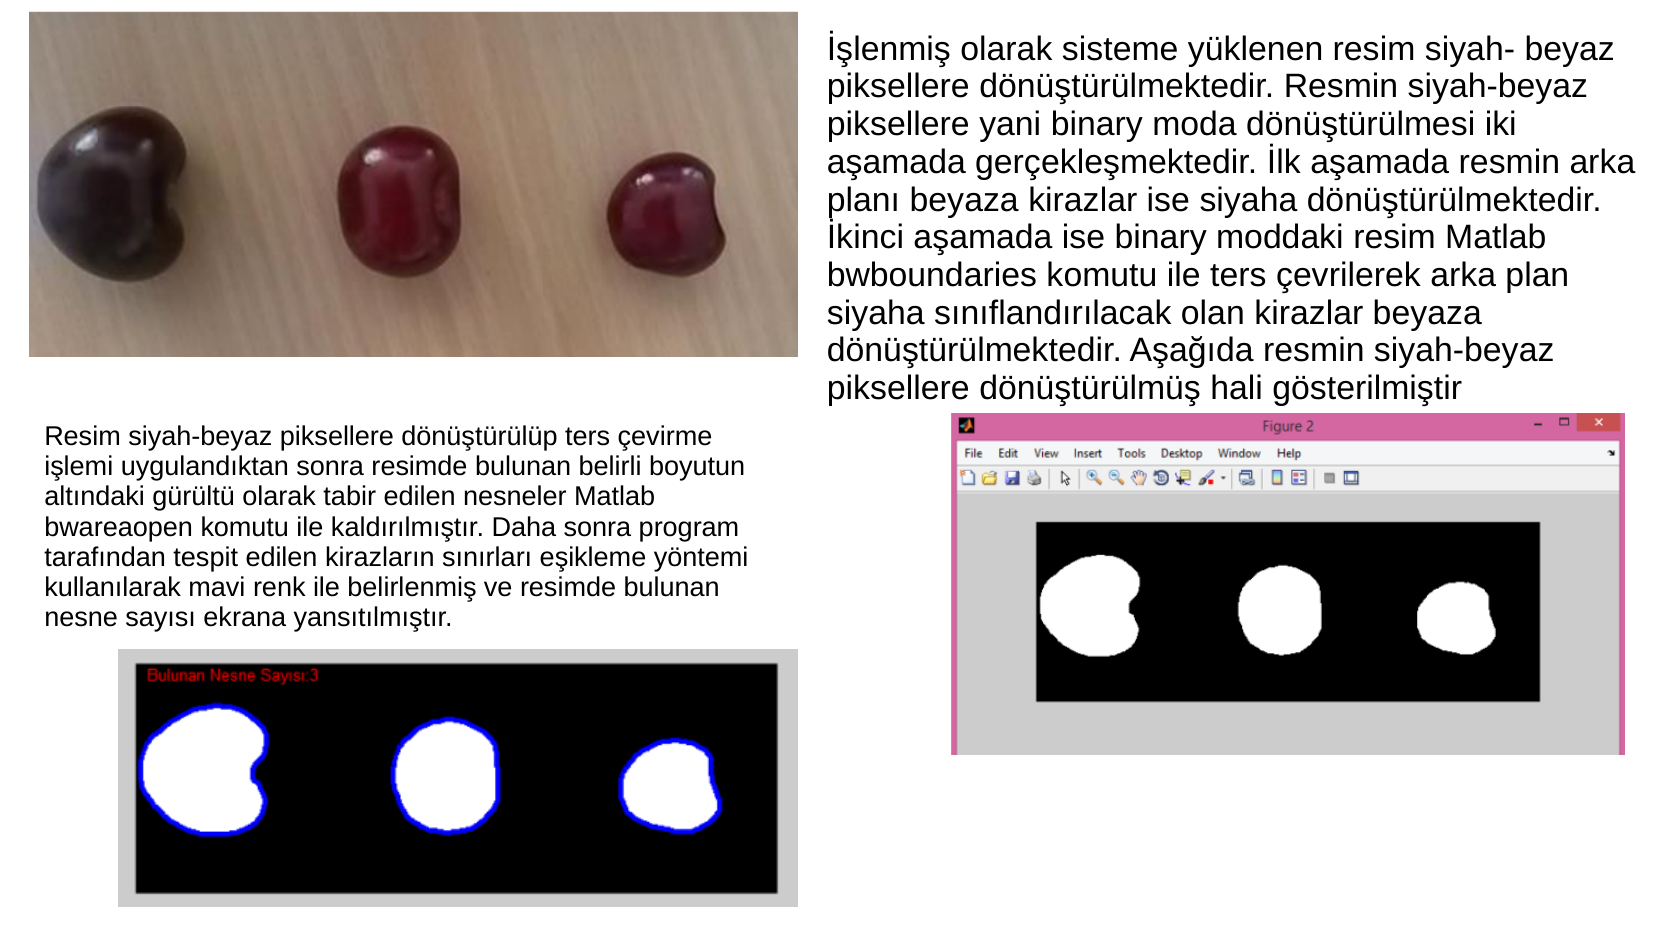

# İşlenmiş olarak sisteme yüklenen resim siyah- beyaz piksellere dönüştürülmektedir. Resmin siyah-beyaz piksellere yani binary moda dönüştürülmesi iki aşamada gerçekleşmektedir. İlk aşamada resmin arka planı beyaza kirazlar ise siyaha dönüştürülmektedir. İkinci aşamada ise binary moddaki resim Matlab bwboundaries komutu ile ters çevrilerek arka plan siyaha sınıflandırılacak olan kirazlar beyaza dönüştürülmektedir. Aşağıda resmin siyah-beyaz piksellere dönüştürülmüş hali gösterilmiştir
Resim siyah-beyaz piksellere dönüştürülüp ters çevirme işlemi uygulandıktan sonra resimde bulunan belirli boyutun altındaki gürültü olarak tabir edilen nesneler Matlab bwareaopen komutu ile kaldırılmıştır. Daha sonra program tarafından tespit edilen kirazların sınırları eşikleme yöntemi kullanılarak mavi renk ile belirlenmiş ve resimde bulunan nesne sayısı ekrana yansıtılmıştır.